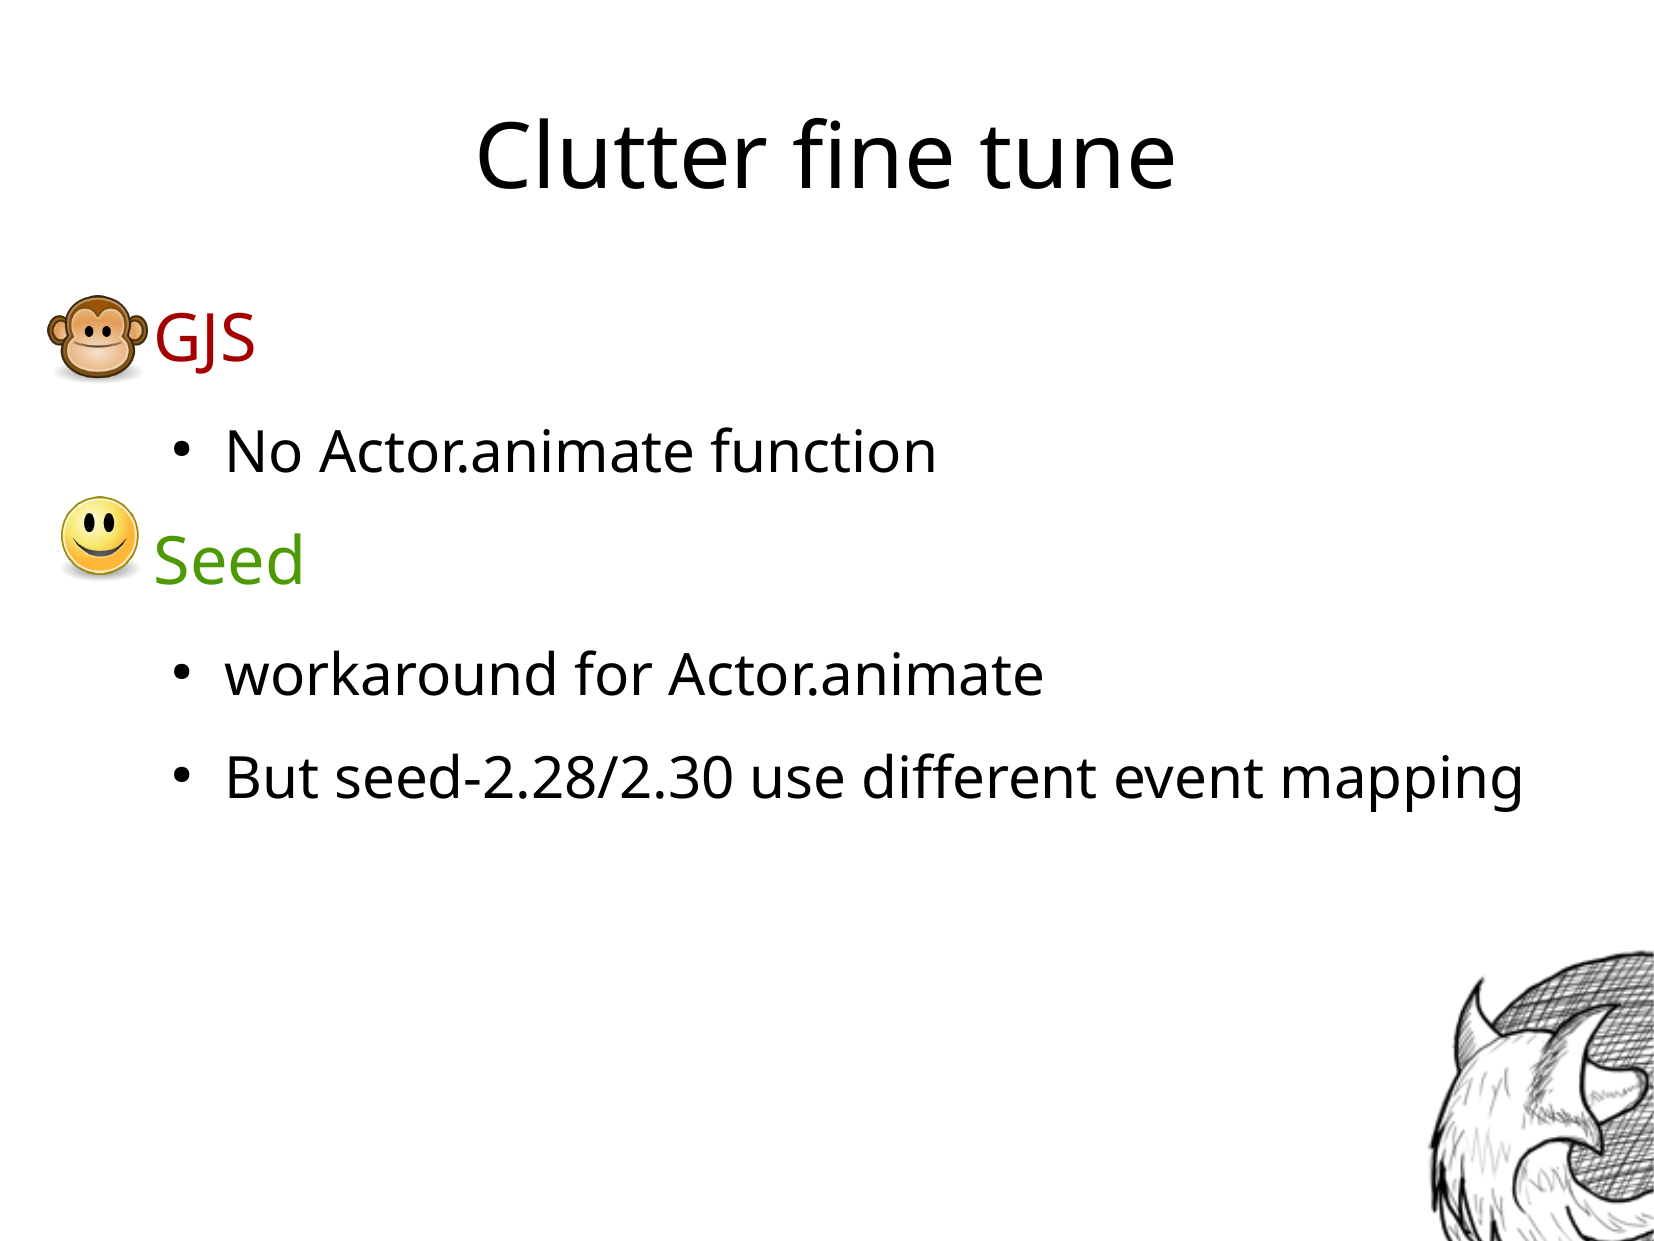

# Clutter fine tune
GJS
No Actor.animate function
Seed
workaround for Actor.animate
But seed-2.28/2.30 use different event mapping